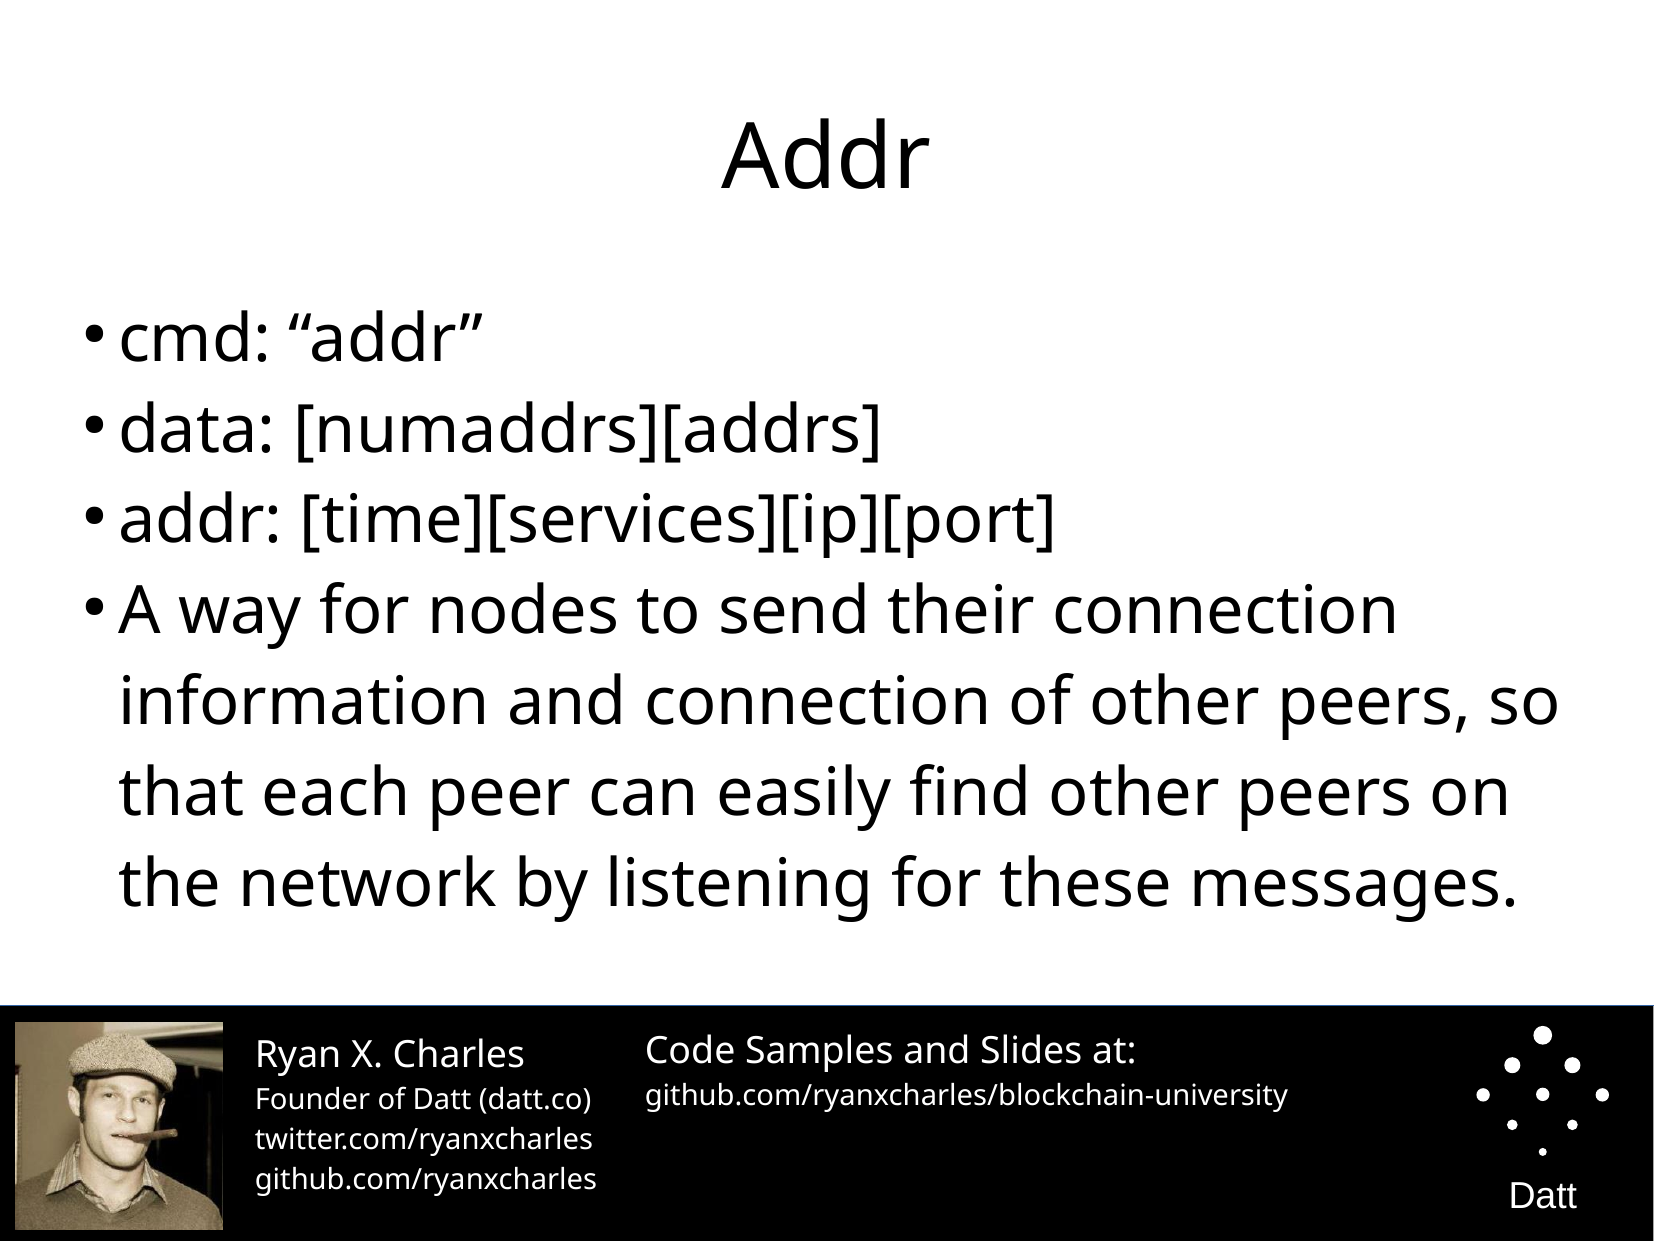

# Addr
cmd: “addr”
data: [numaddrs][addrs]
addr: [time][services][ip][port]
A way for nodes to send their connection information and connection of other peers, so that each peer can easily find other peers on the network by listening for these messages.
Code Samples and Slides at:
github.com/ryanxcharles/blockchain-university
Ryan X. Charles
Founder of Datt (datt.co)
twitter.com/ryanxcharles
github.com/ryanxcharles
Datt